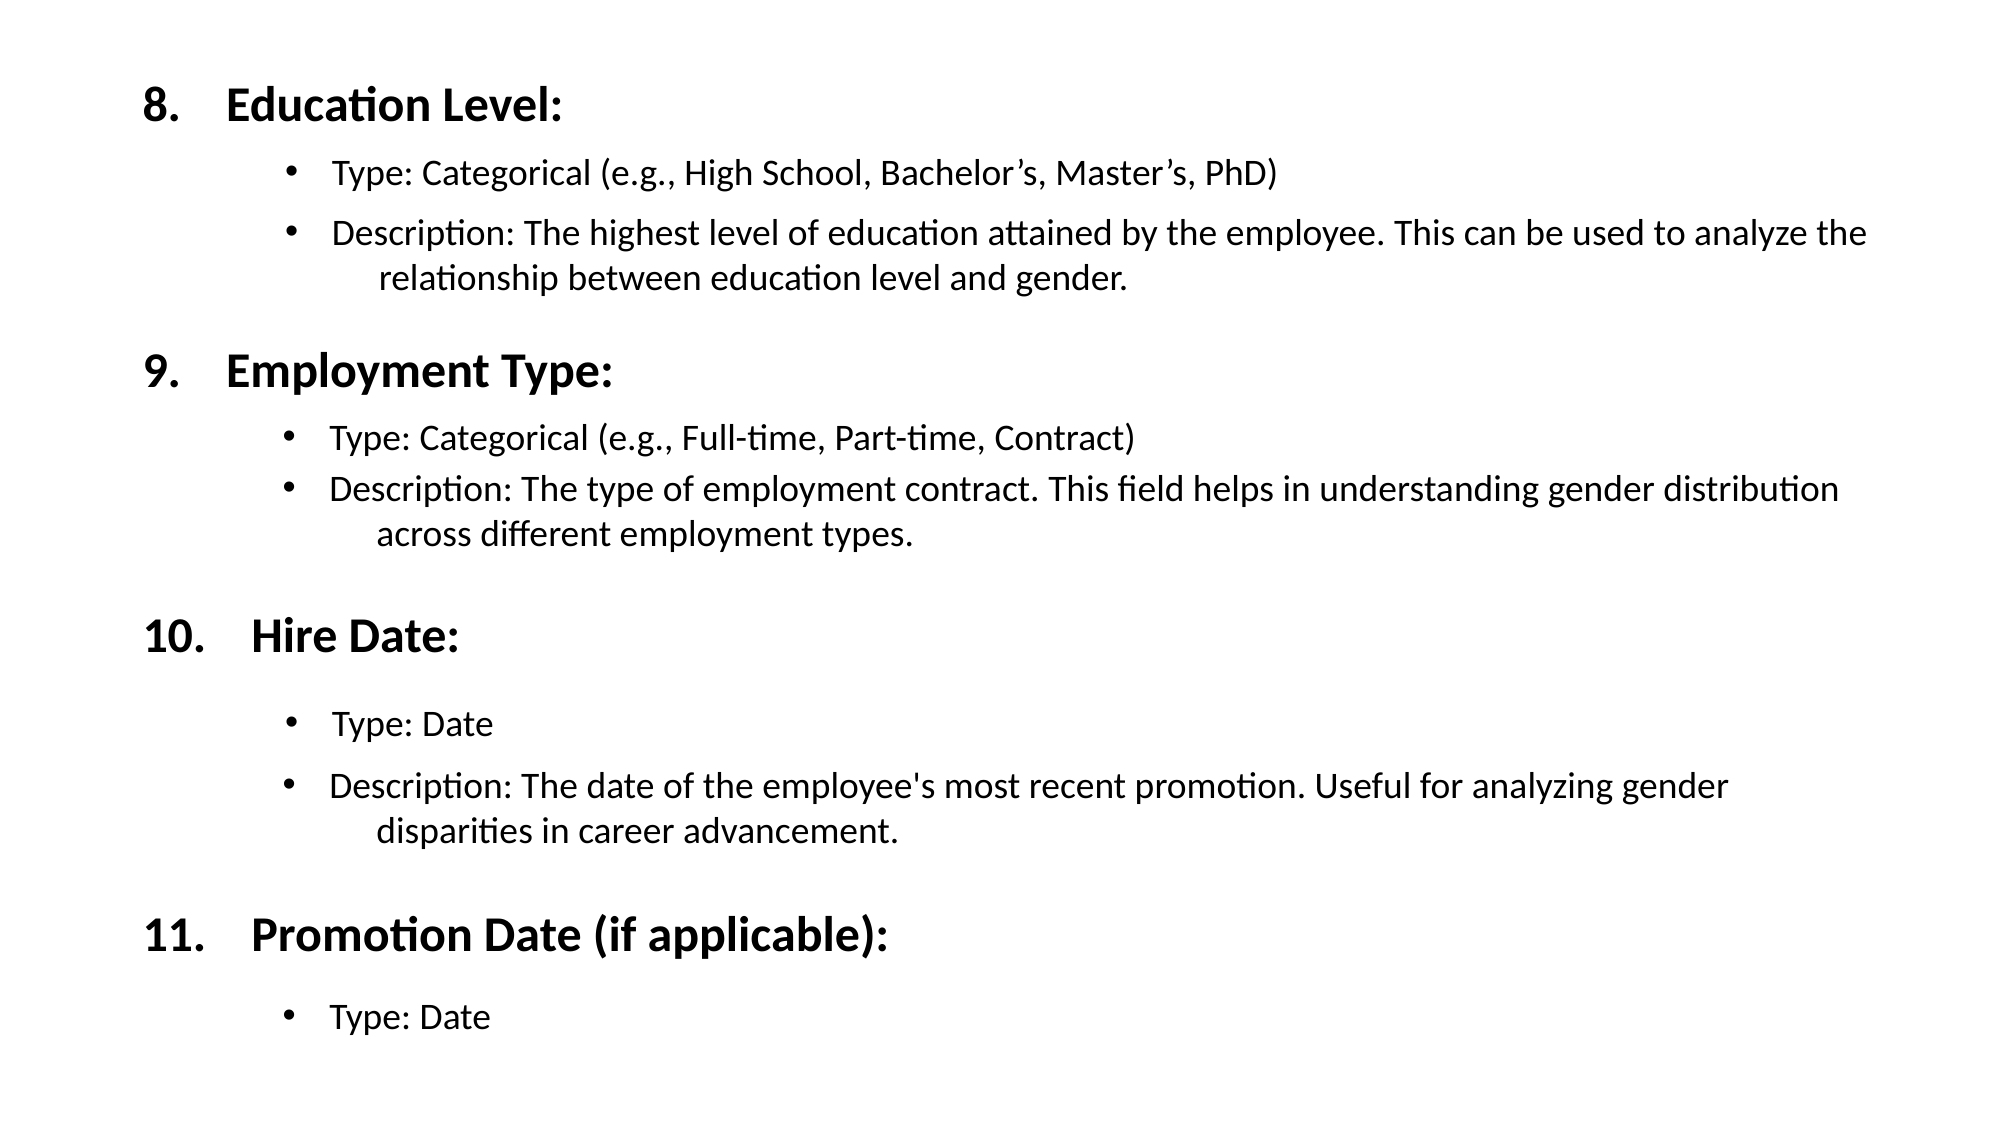

8. Education Level:
Type: Categorical (e.g., High School, Bachelor’s, Master’s, PhD)
Description: The highest level of education attained by the employee. This can be used to analyze the relationship between education level and gender.
9. Employment Type:
Type: Categorical (e.g., Full-time, Part-time, Contract)
Description: The type of employment contract. This field helps in understanding gender distribution across different employment types.
10. Hire Date:
Type: Date
Description: The date of the employee's most recent promotion. Useful for analyzing gender disparities in career advancement.
11. Promotion Date (if applicable):
Type: Date